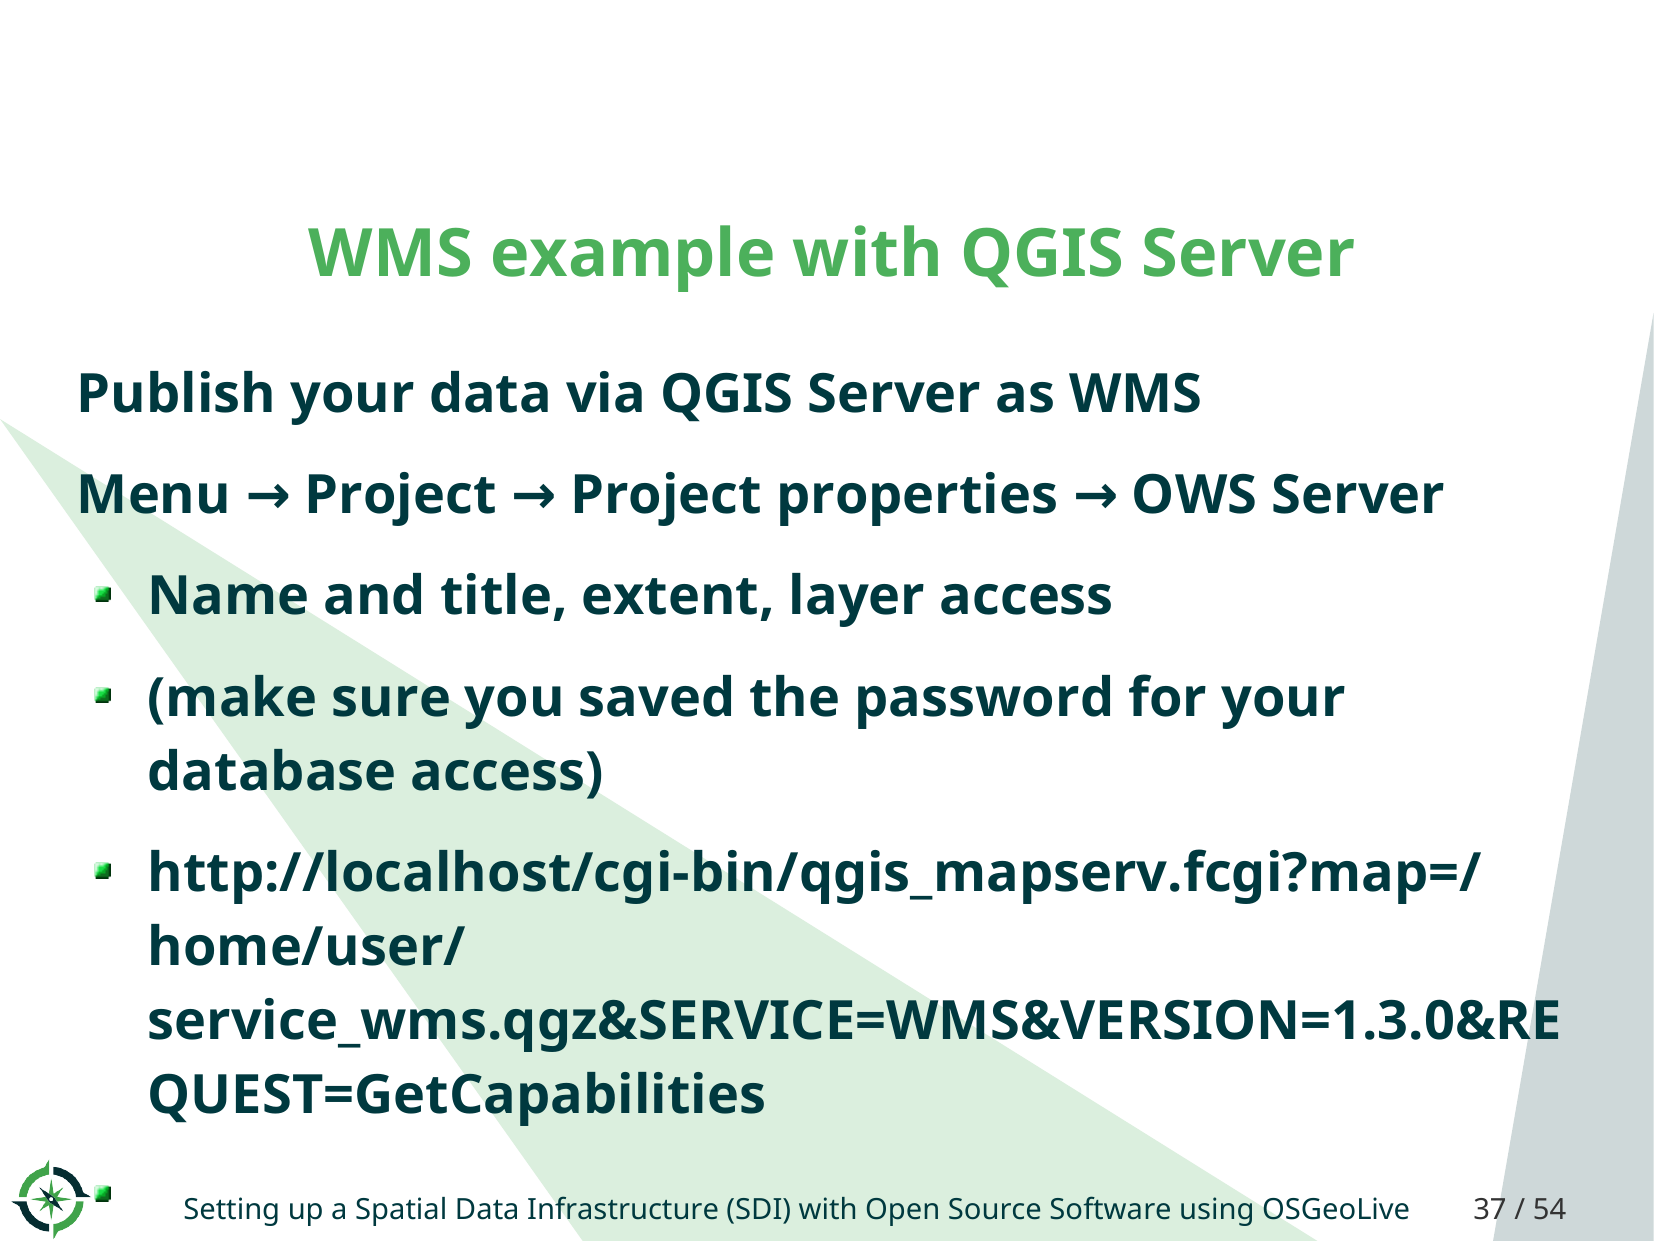

# WMS example with QGIS Server
Publish your data via QGIS Server as WMS
Menu → Project → Project properties → OWS Server
Name and title, extent, layer access
(make sure you saved the password for your database access)
http://localhost/cgi-bin/qgis_mapserv.fcgi?map=/home/user/service_wms.qgz&SERVICE=WMS&VERSION=1.3.0&REQUEST=GetCapabilities